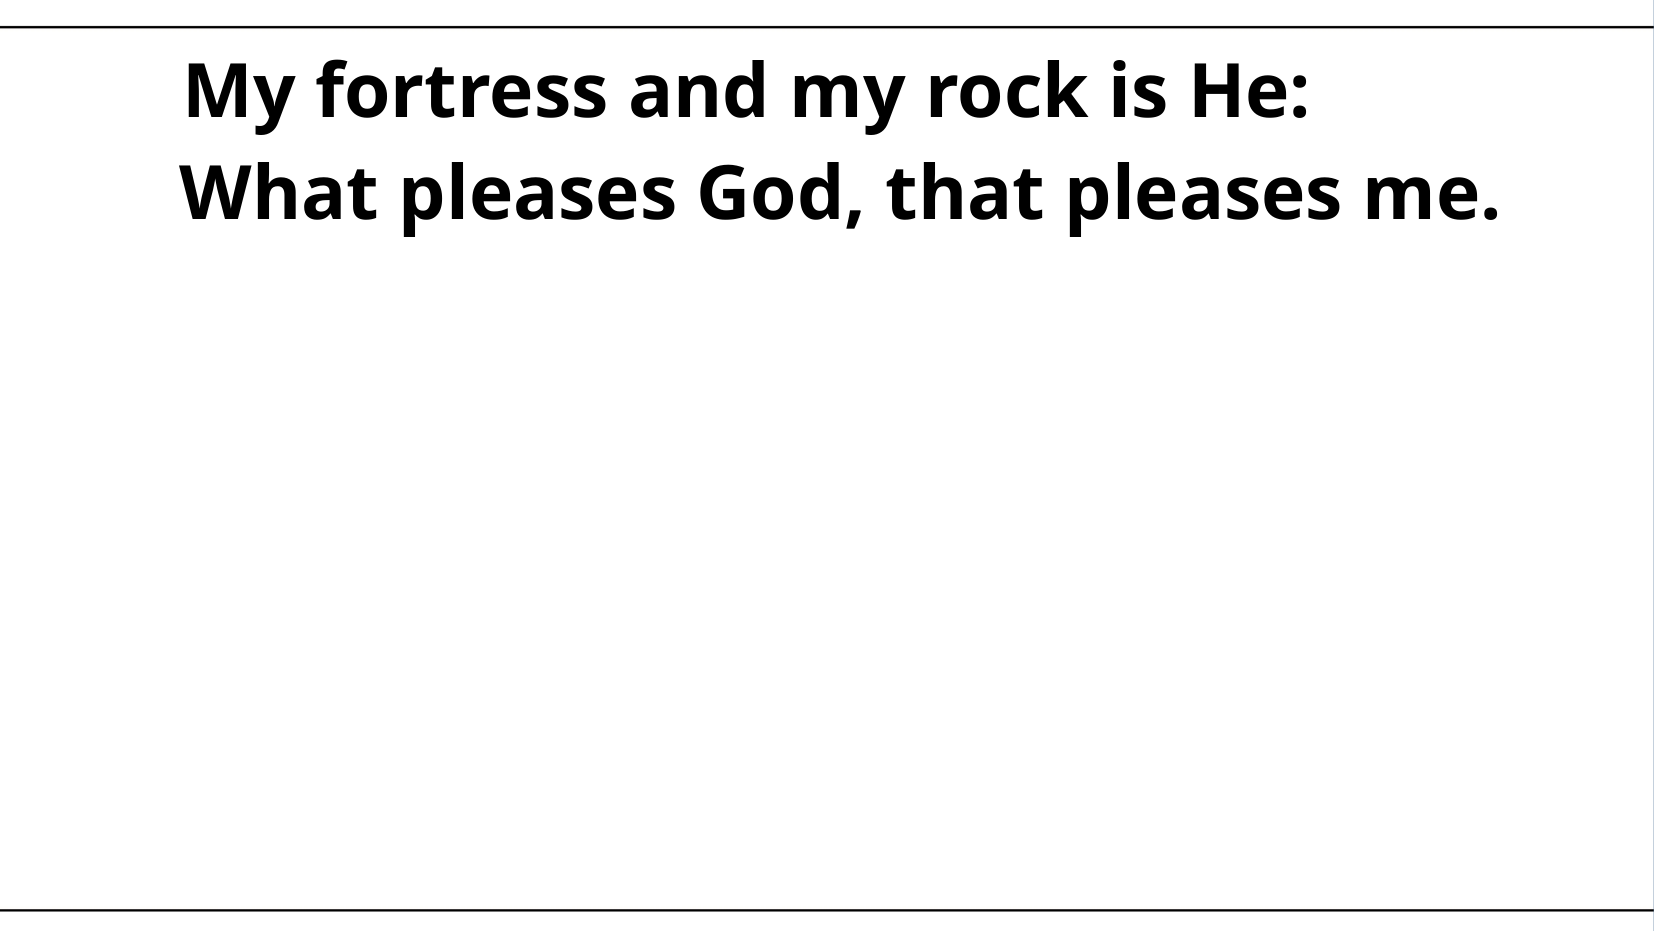

My fortress and my rock is He:
What pleases God, that pleases me.